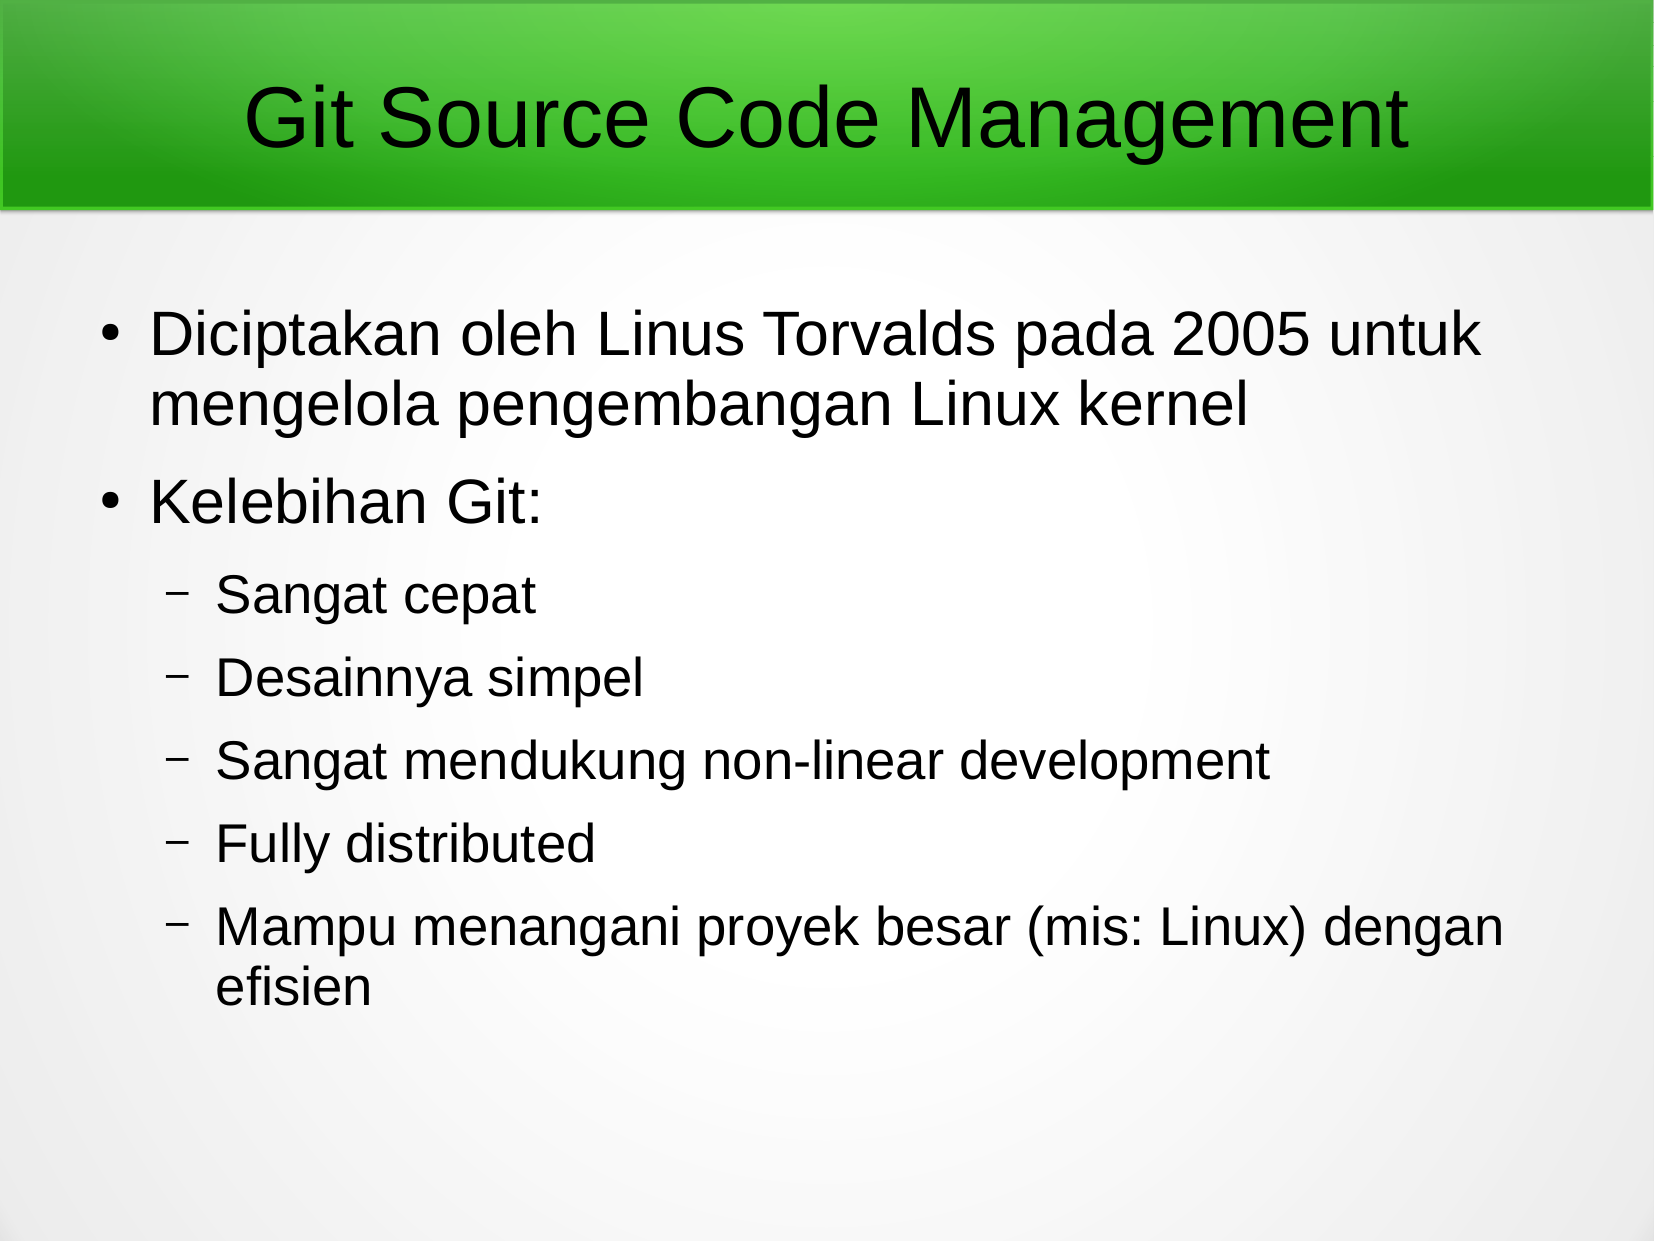

# Git Source Code Management
Diciptakan oleh Linus Torvalds pada 2005 untuk mengelola pengembangan Linux kernel
Kelebihan Git:
Sangat cepat
Desainnya simpel
Sangat mendukung non-linear development
Fully distributed
Mampu menangani proyek besar (mis: Linux) dengan efisien